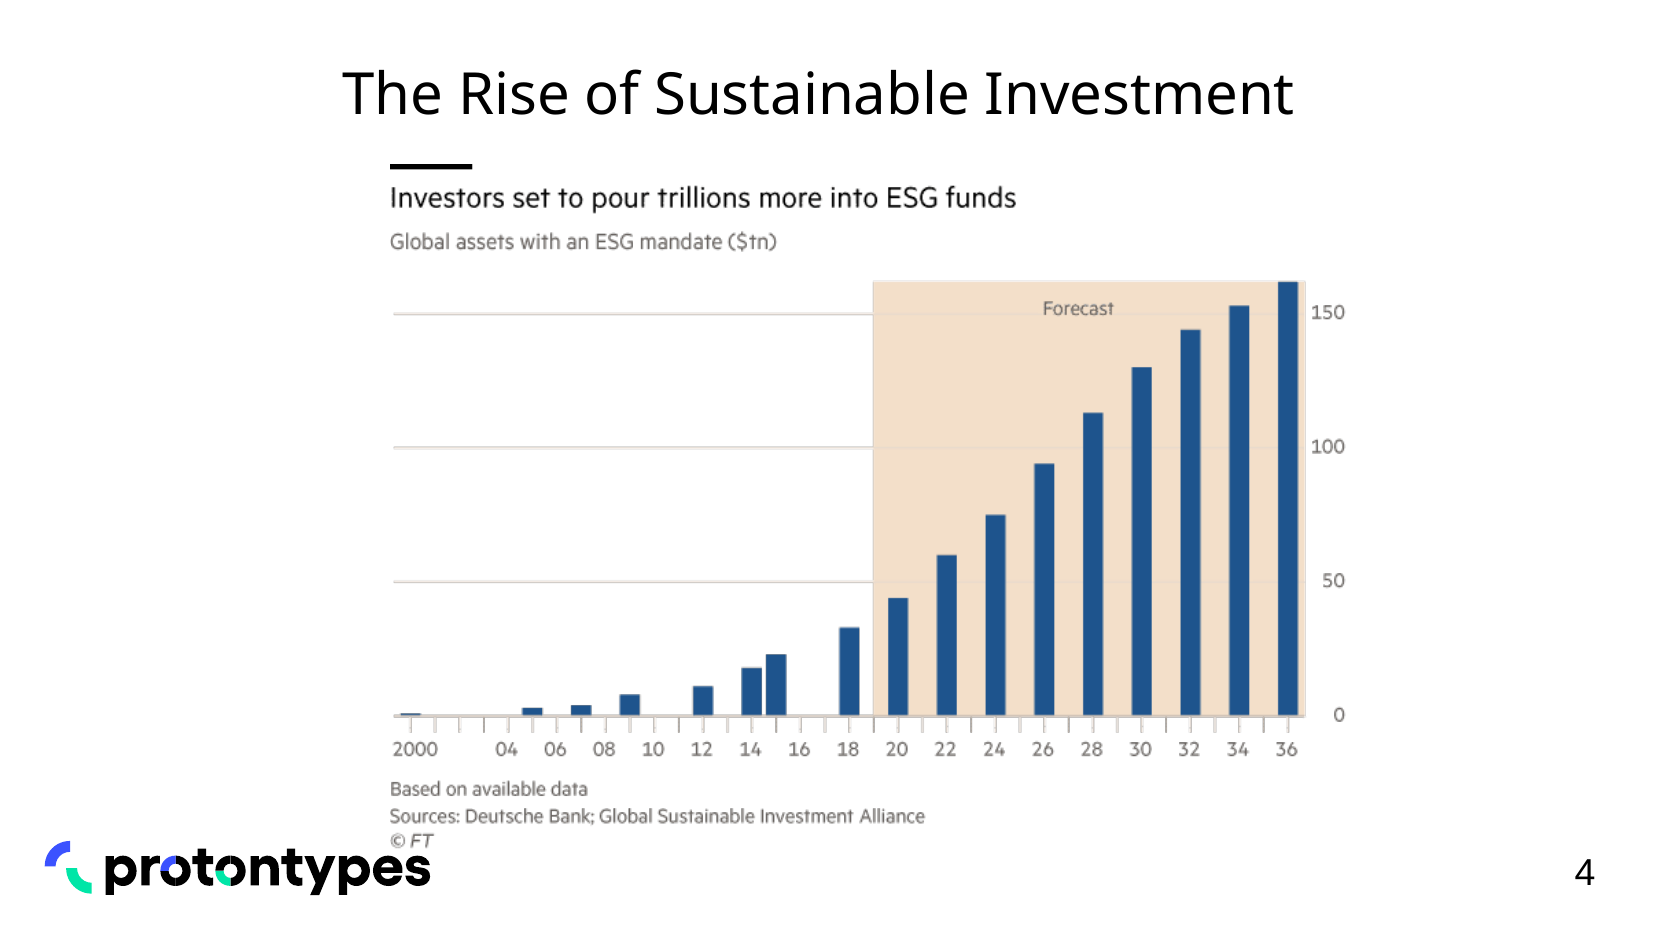

# The Rise of Sustainable Investment
4